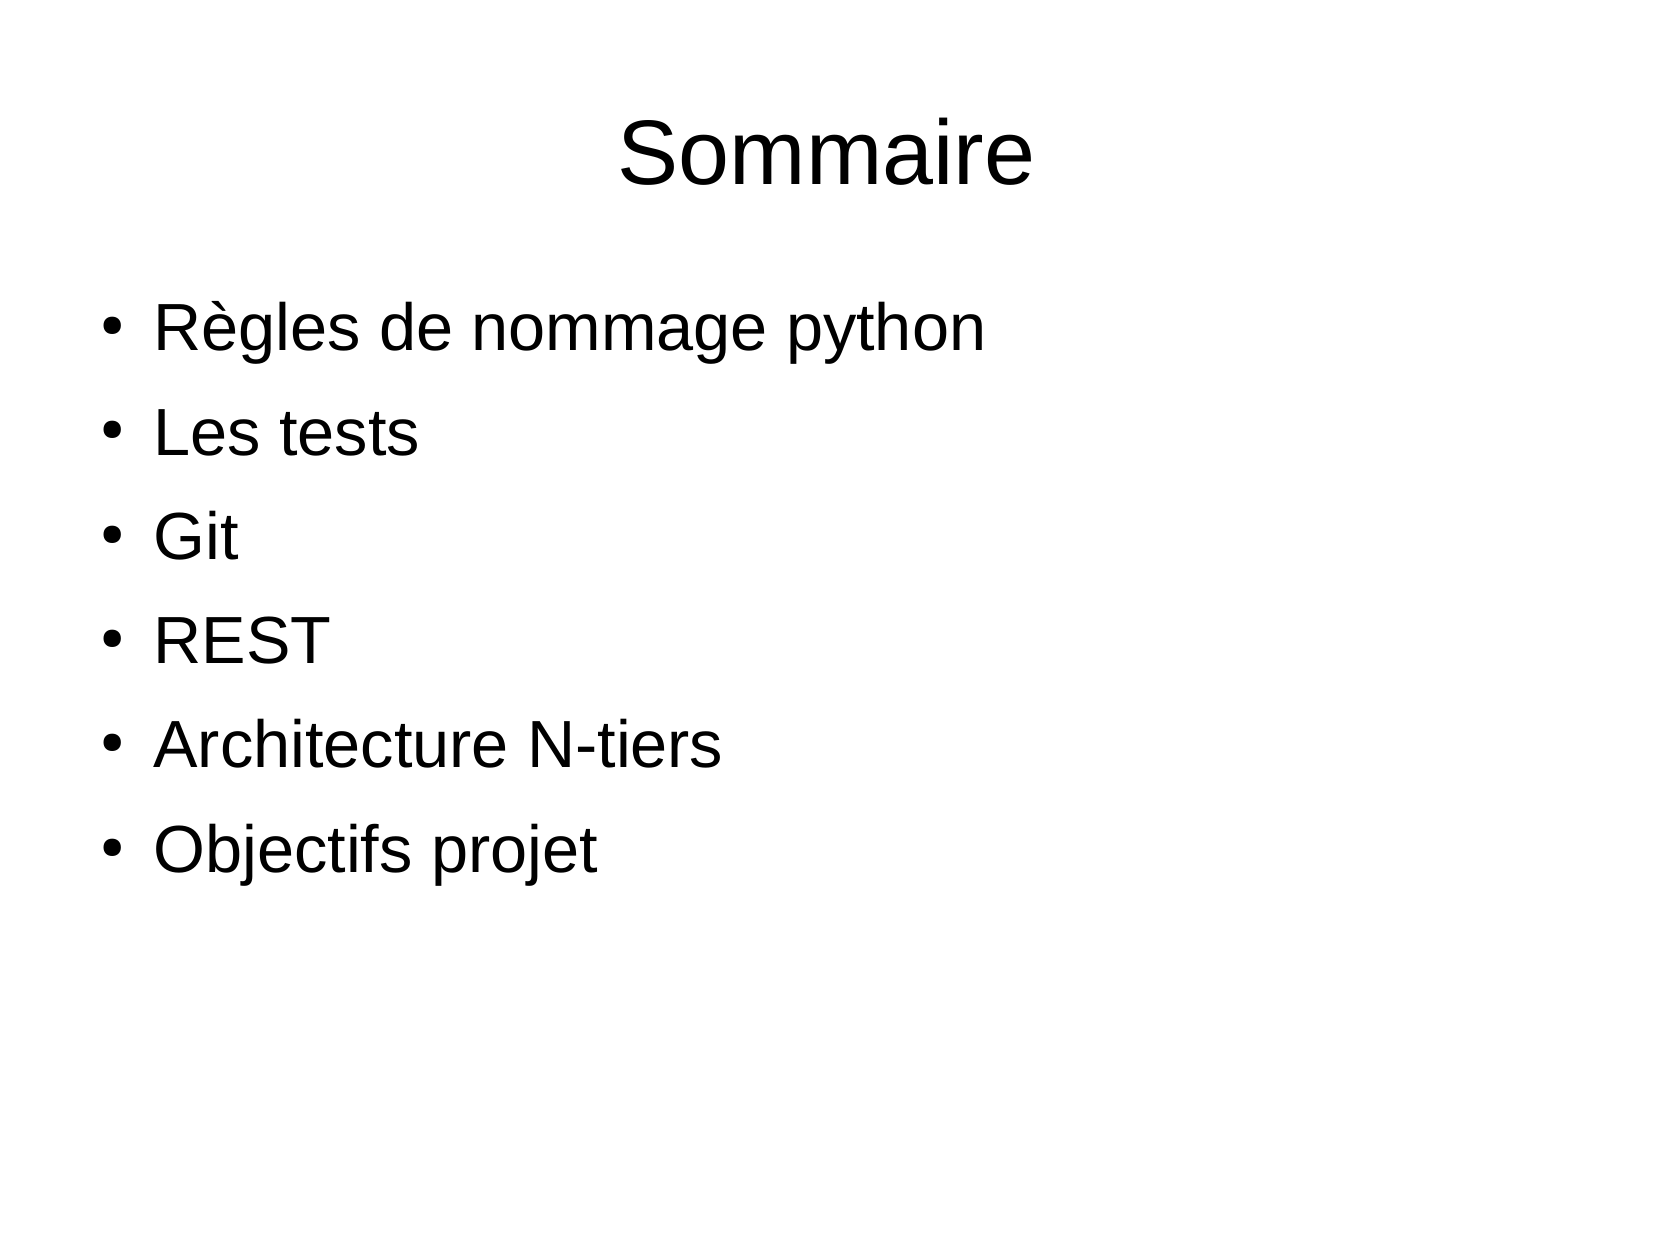

# Sommaire
Règles de nommage python
Les tests
Git
REST
Architecture N-tiers
Objectifs projet